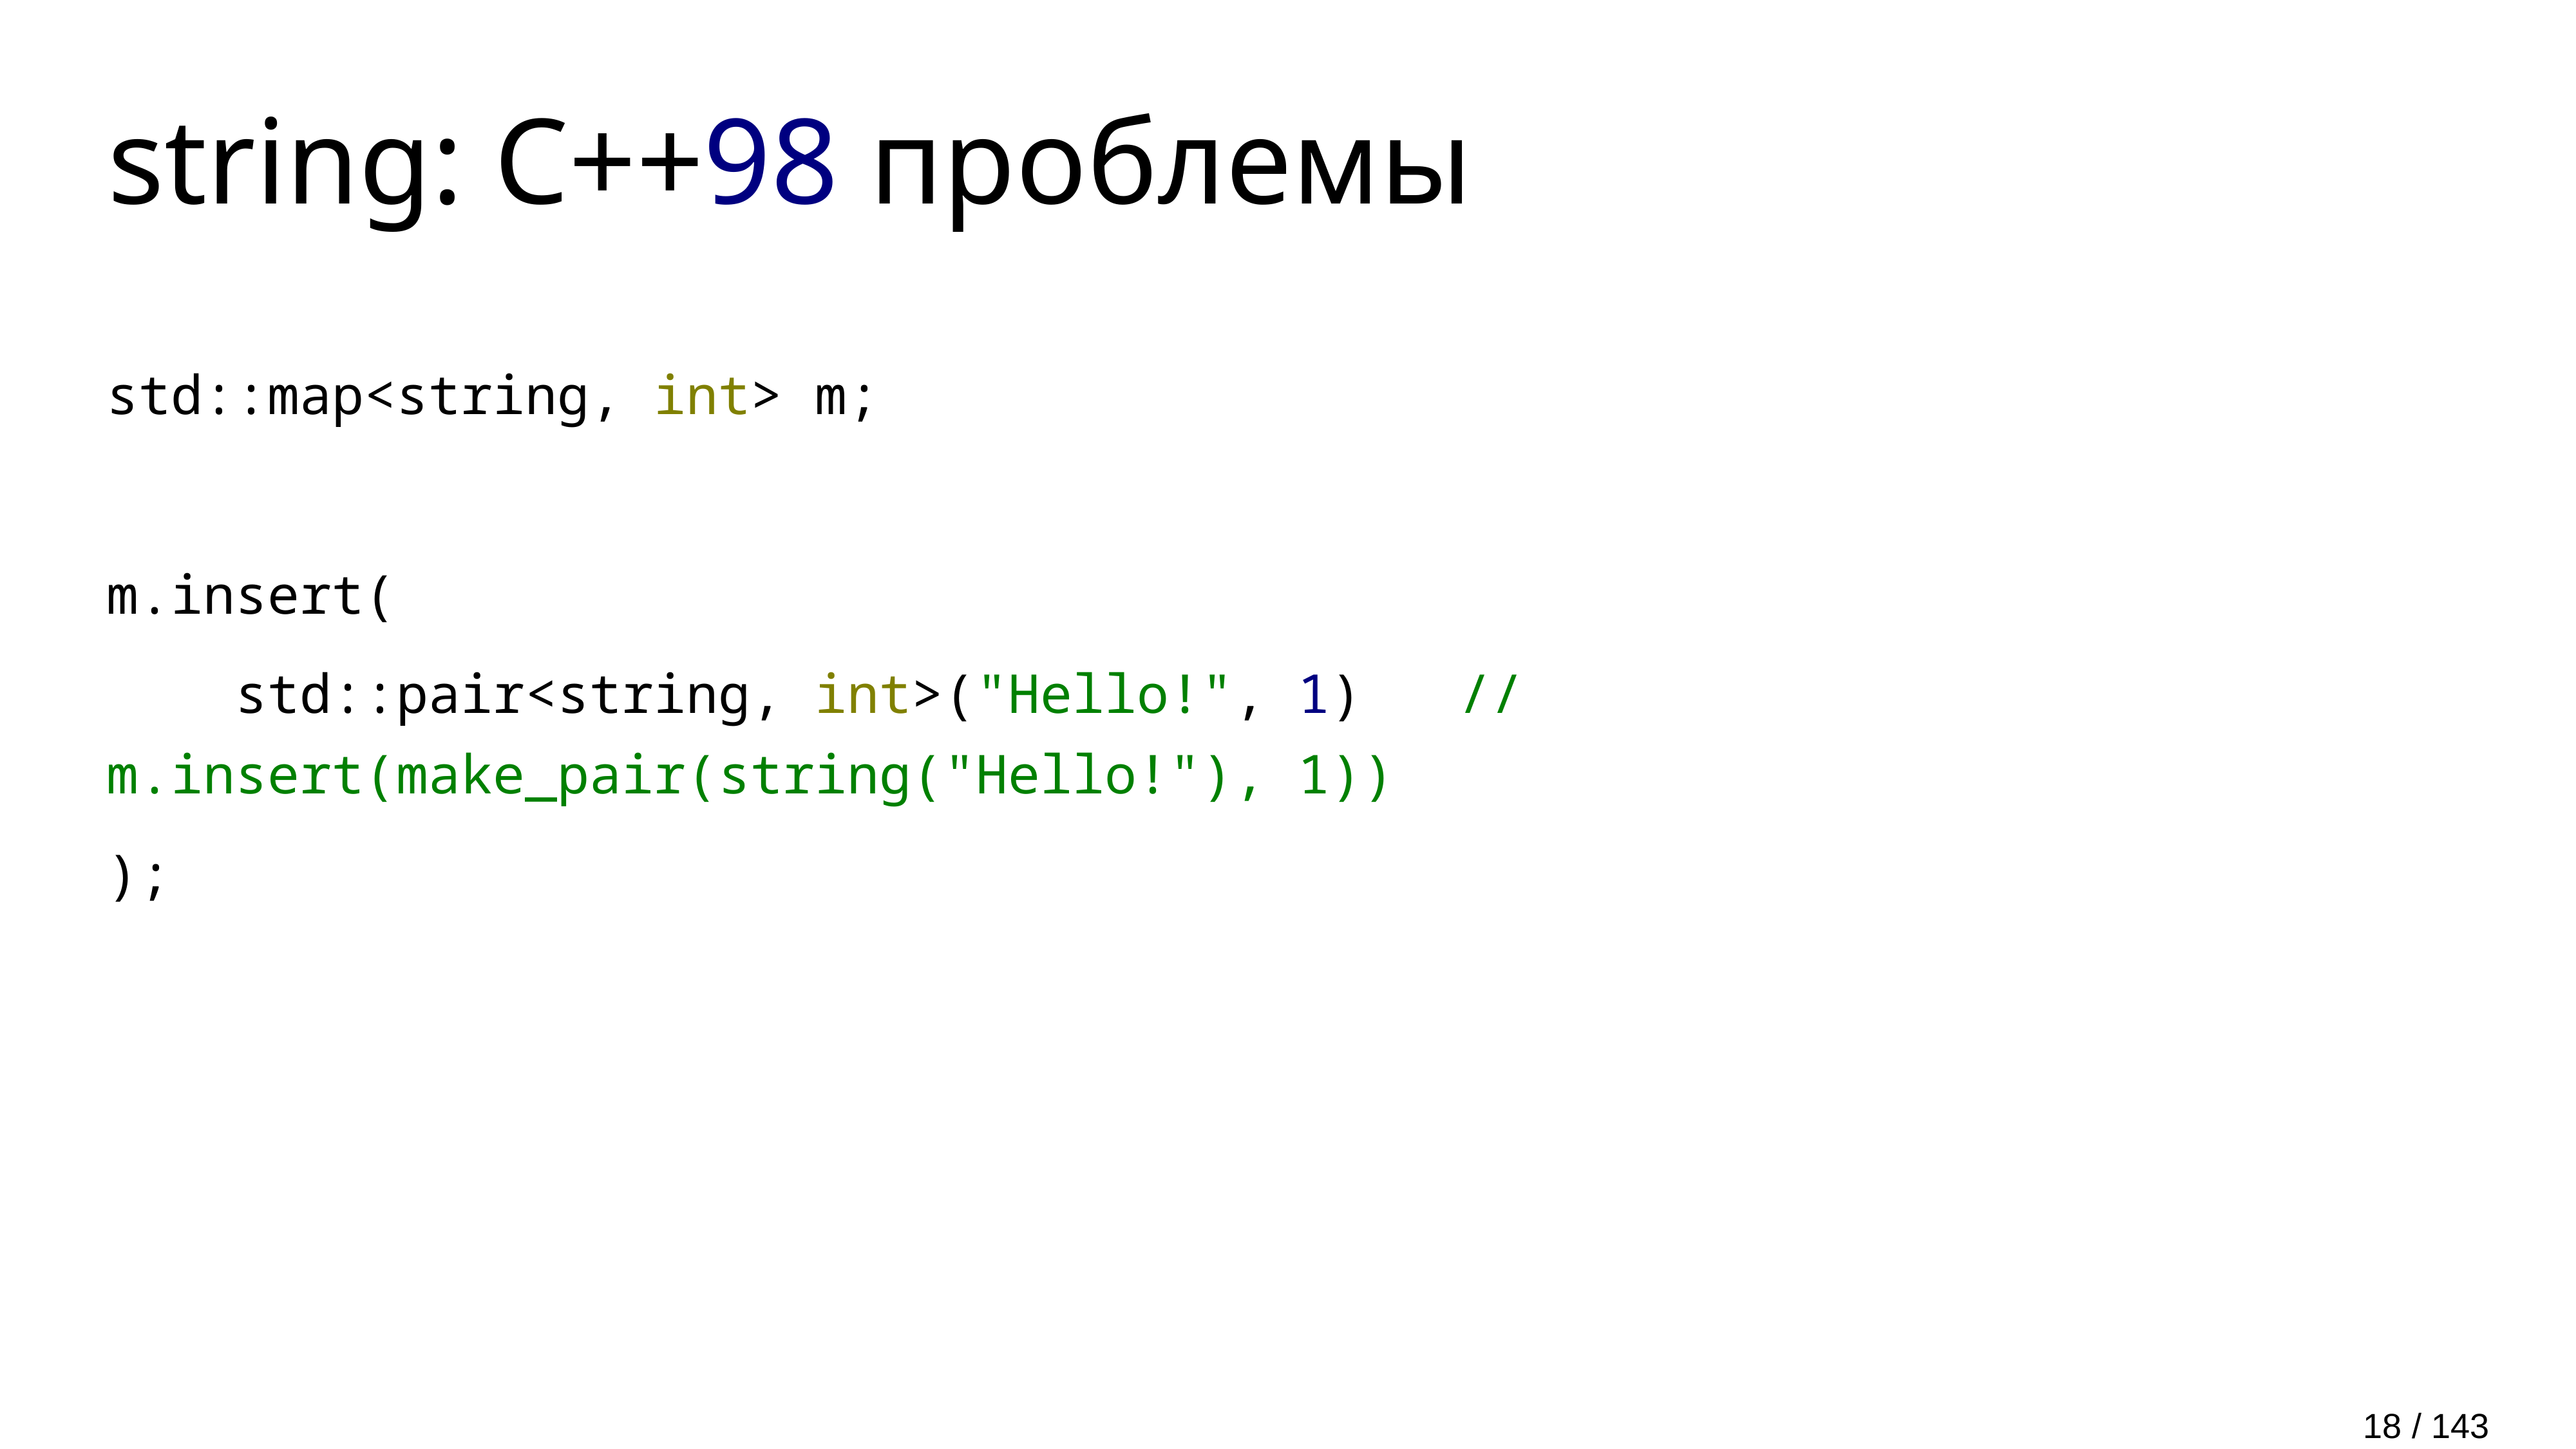

# string: C++98 проблемы
std::map<string, int> m;
m.insert(
 std::pair<string, int>("Hello!", 1) // m.insert(make_pair(string("Hello!"), 1))
);